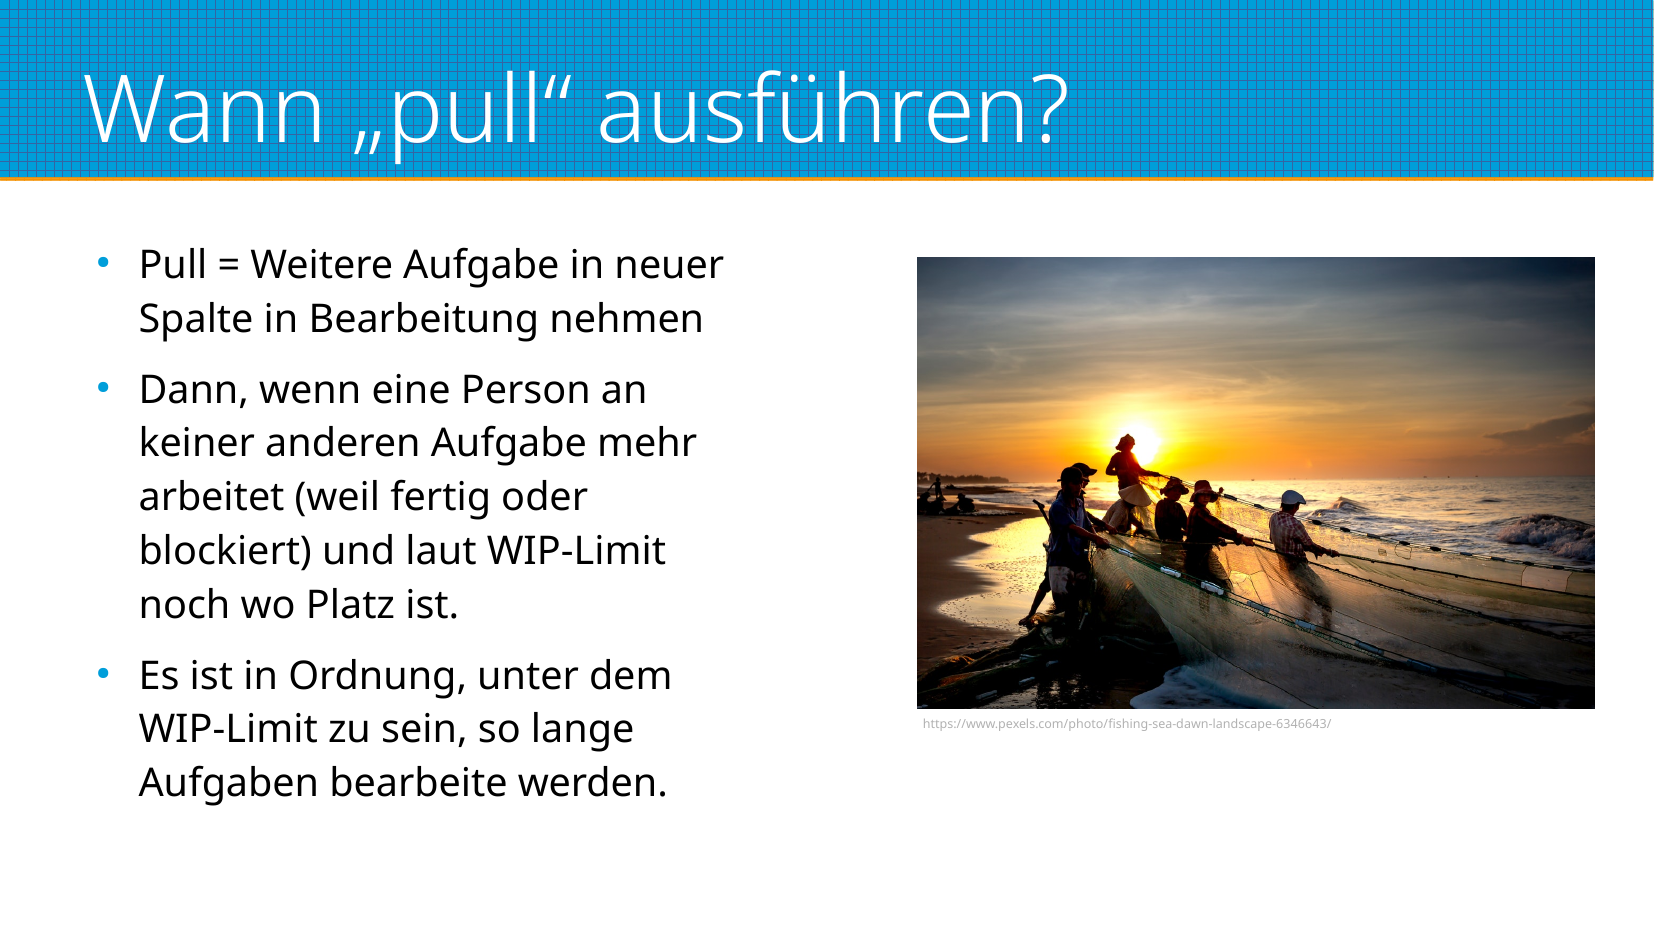

# Wann „pull“ ausführen?
Pull = Weitere Aufgabe in neuer Spalte in Bearbeitung nehmen
Dann, wenn eine Person an keiner anderen Aufgabe mehr arbeitet (weil fertig oder blockiert) und laut WIP-Limit noch wo Platz ist.
Es ist in Ordnung, unter dem WIP-Limit zu sein, so lange Aufgaben bearbeite werden.
https://www.pexels.com/photo/fishing-sea-dawn-landscape-6346643/